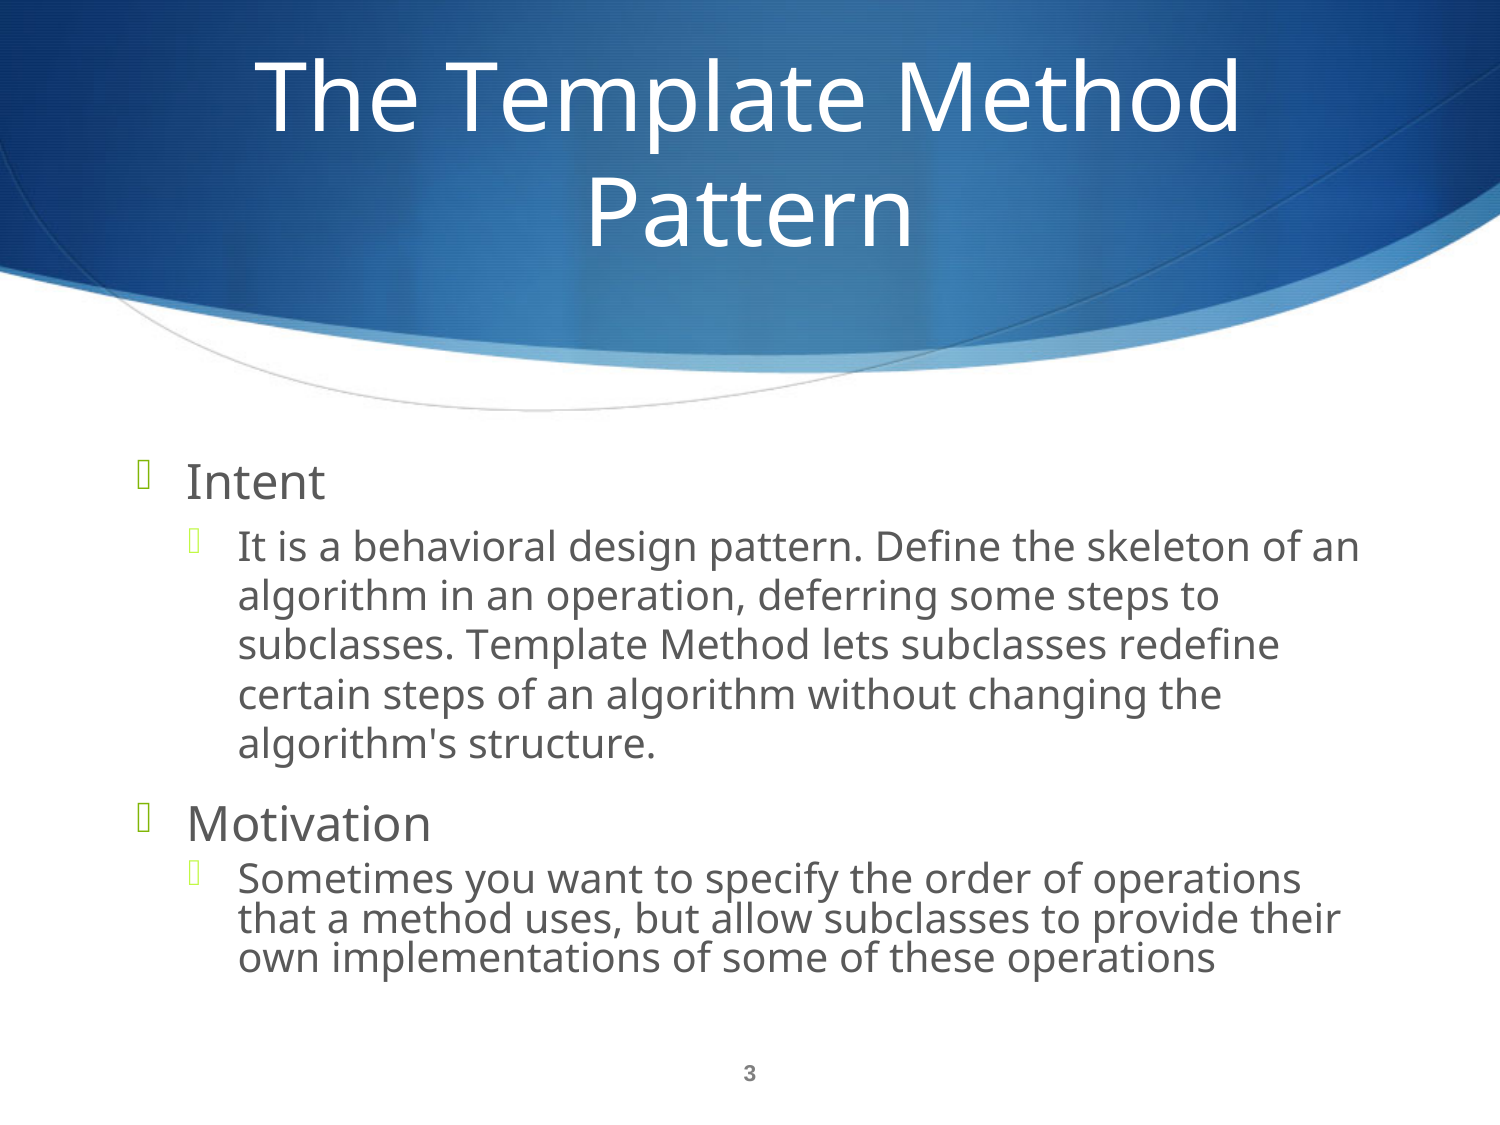

# The Template Method Pattern
Intent
It is a behavioral design pattern. Define the skeleton of an algorithm in an operation, deferring some steps to subclasses. Template Method lets subclasses redefine certain steps of an algorithm without changing the algorithm's structure.
Motivation
Sometimes you want to specify the order of operations that a method uses, but allow subclasses to provide their own implementations of some of these operations